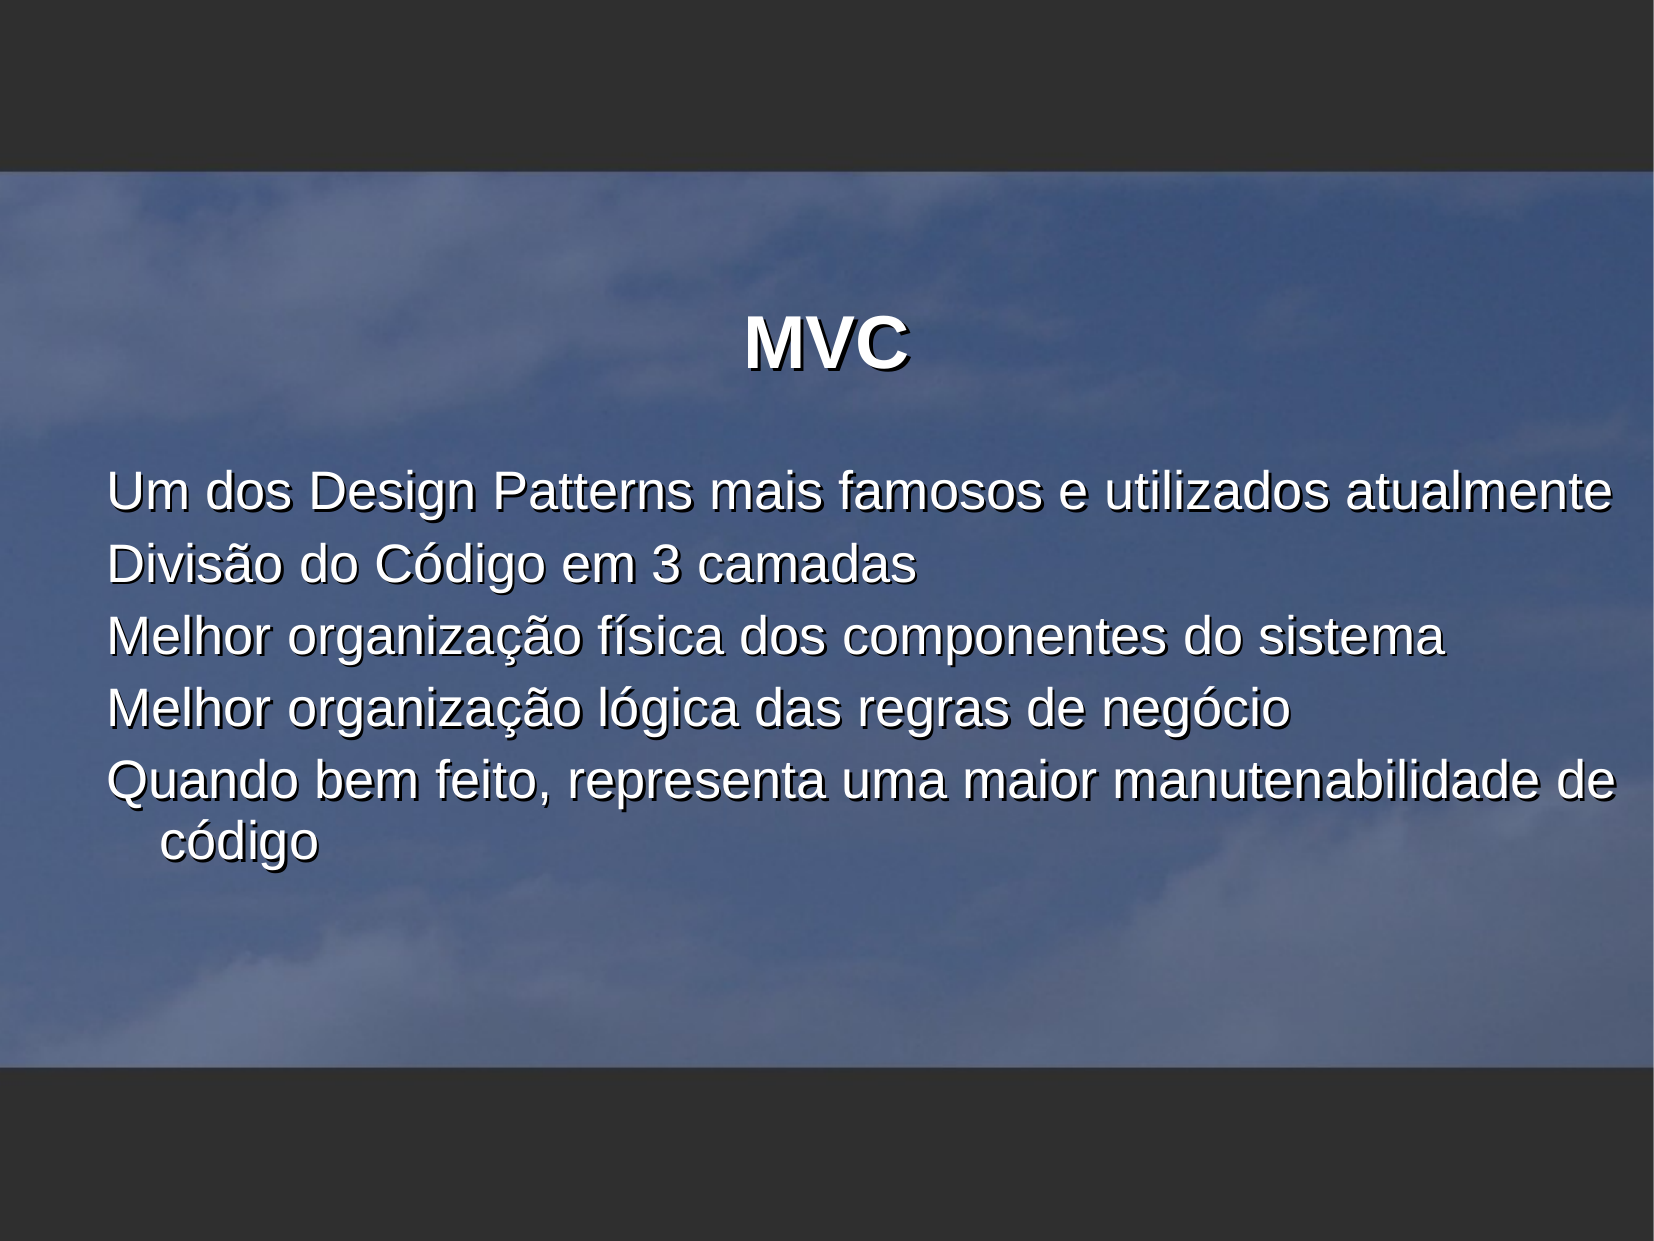

# MVC
Um dos Design Patterns mais famosos e utilizados atualmente
Divisão do Código em 3 camadas
Melhor organização física dos componentes do sistema
Melhor organização lógica das regras de negócio
Quando bem feito, representa uma maior manutenabilidade de código